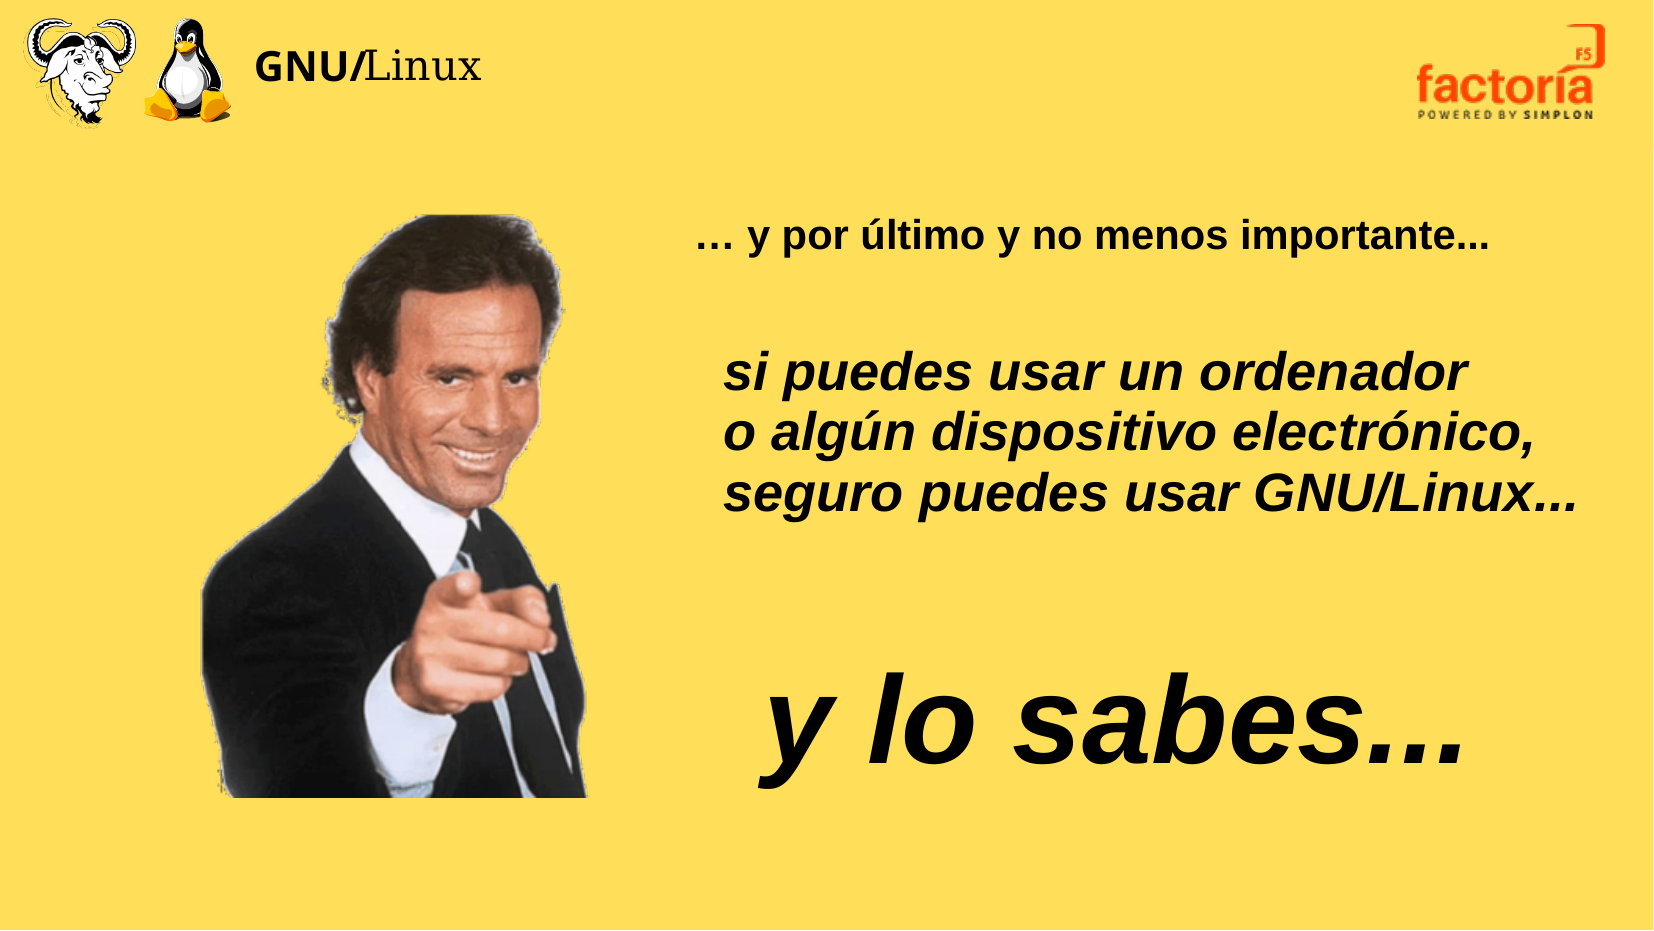

GNU/
# Linux
… y por último y no menos importante...
si puedes usar un ordenador
o algún dispositivo electrónico,
seguro puedes usar GNU/Linux...
 y lo sabes...